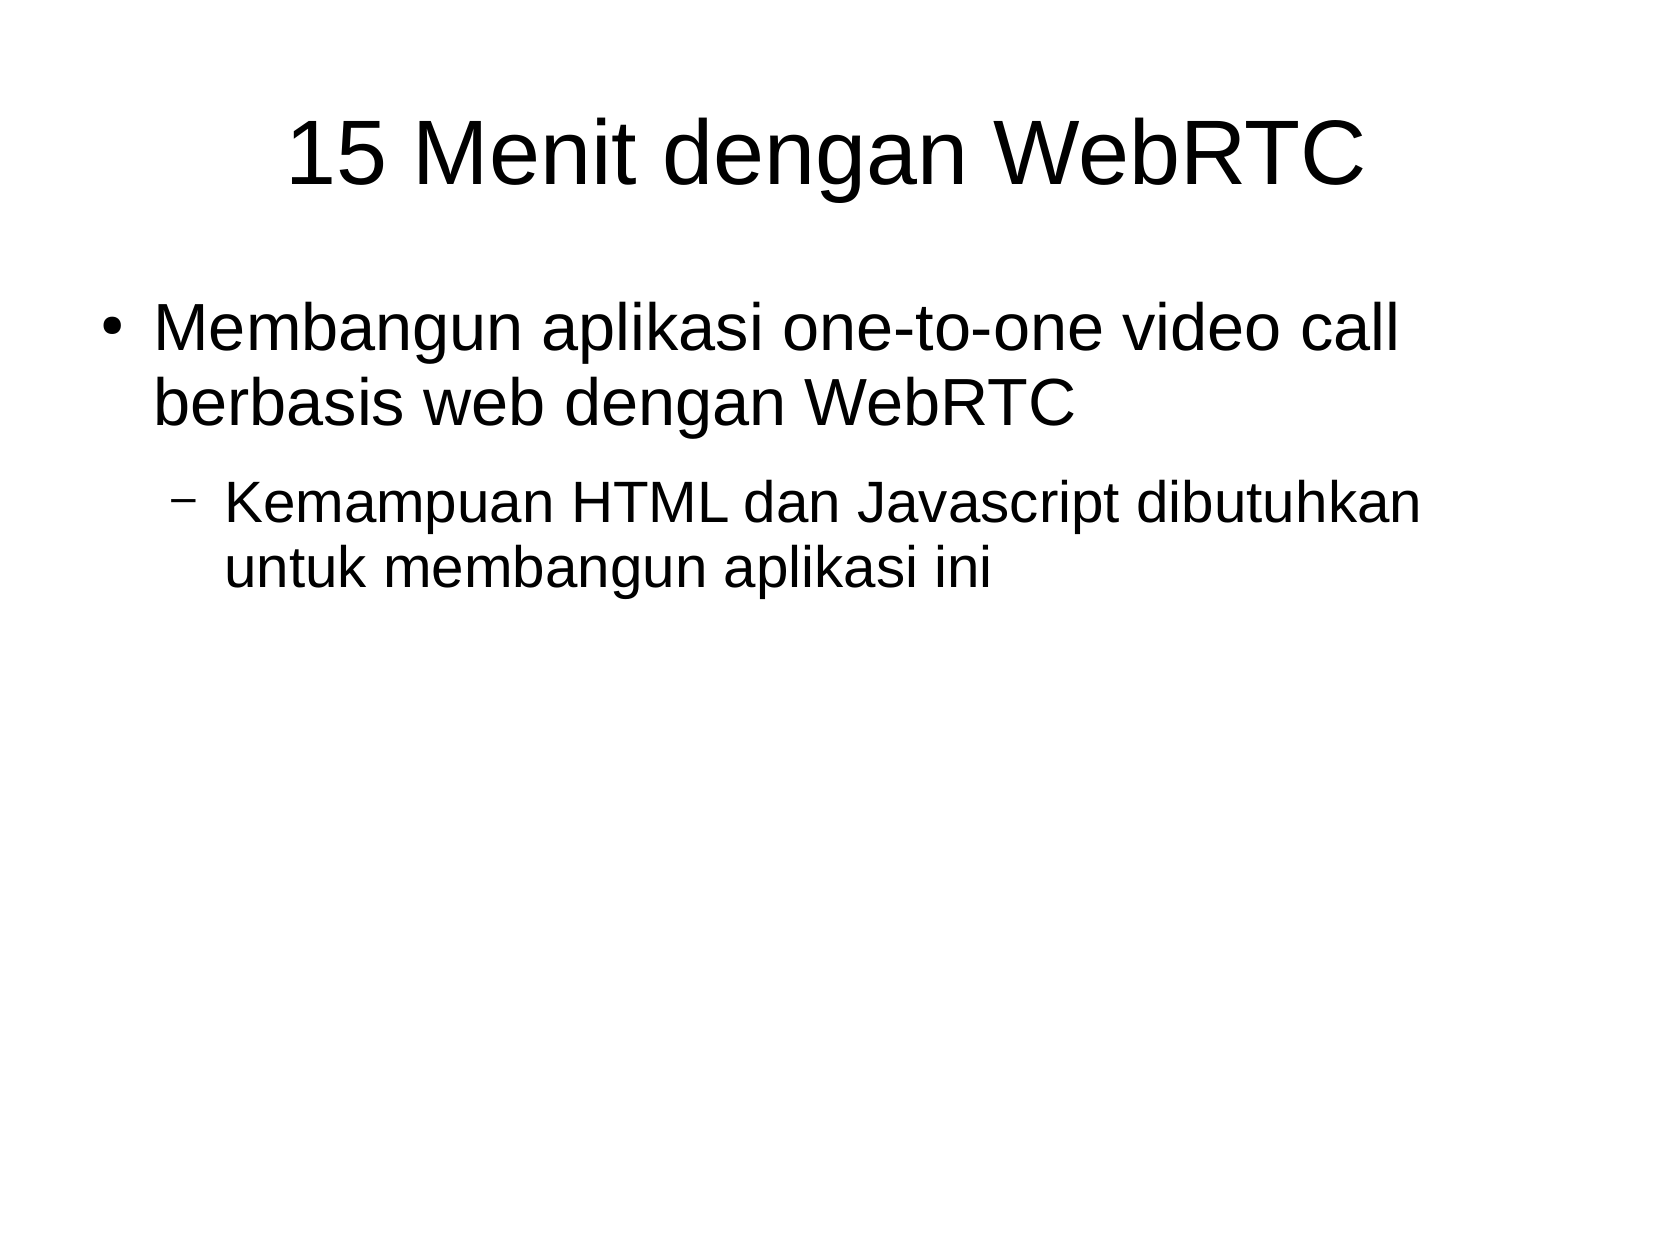

# 15 Menit dengan WebRTC
Membangun aplikasi one-to-one video call berbasis web dengan WebRTC
Kemampuan HTML dan Javascript dibutuhkan untuk membangun aplikasi ini